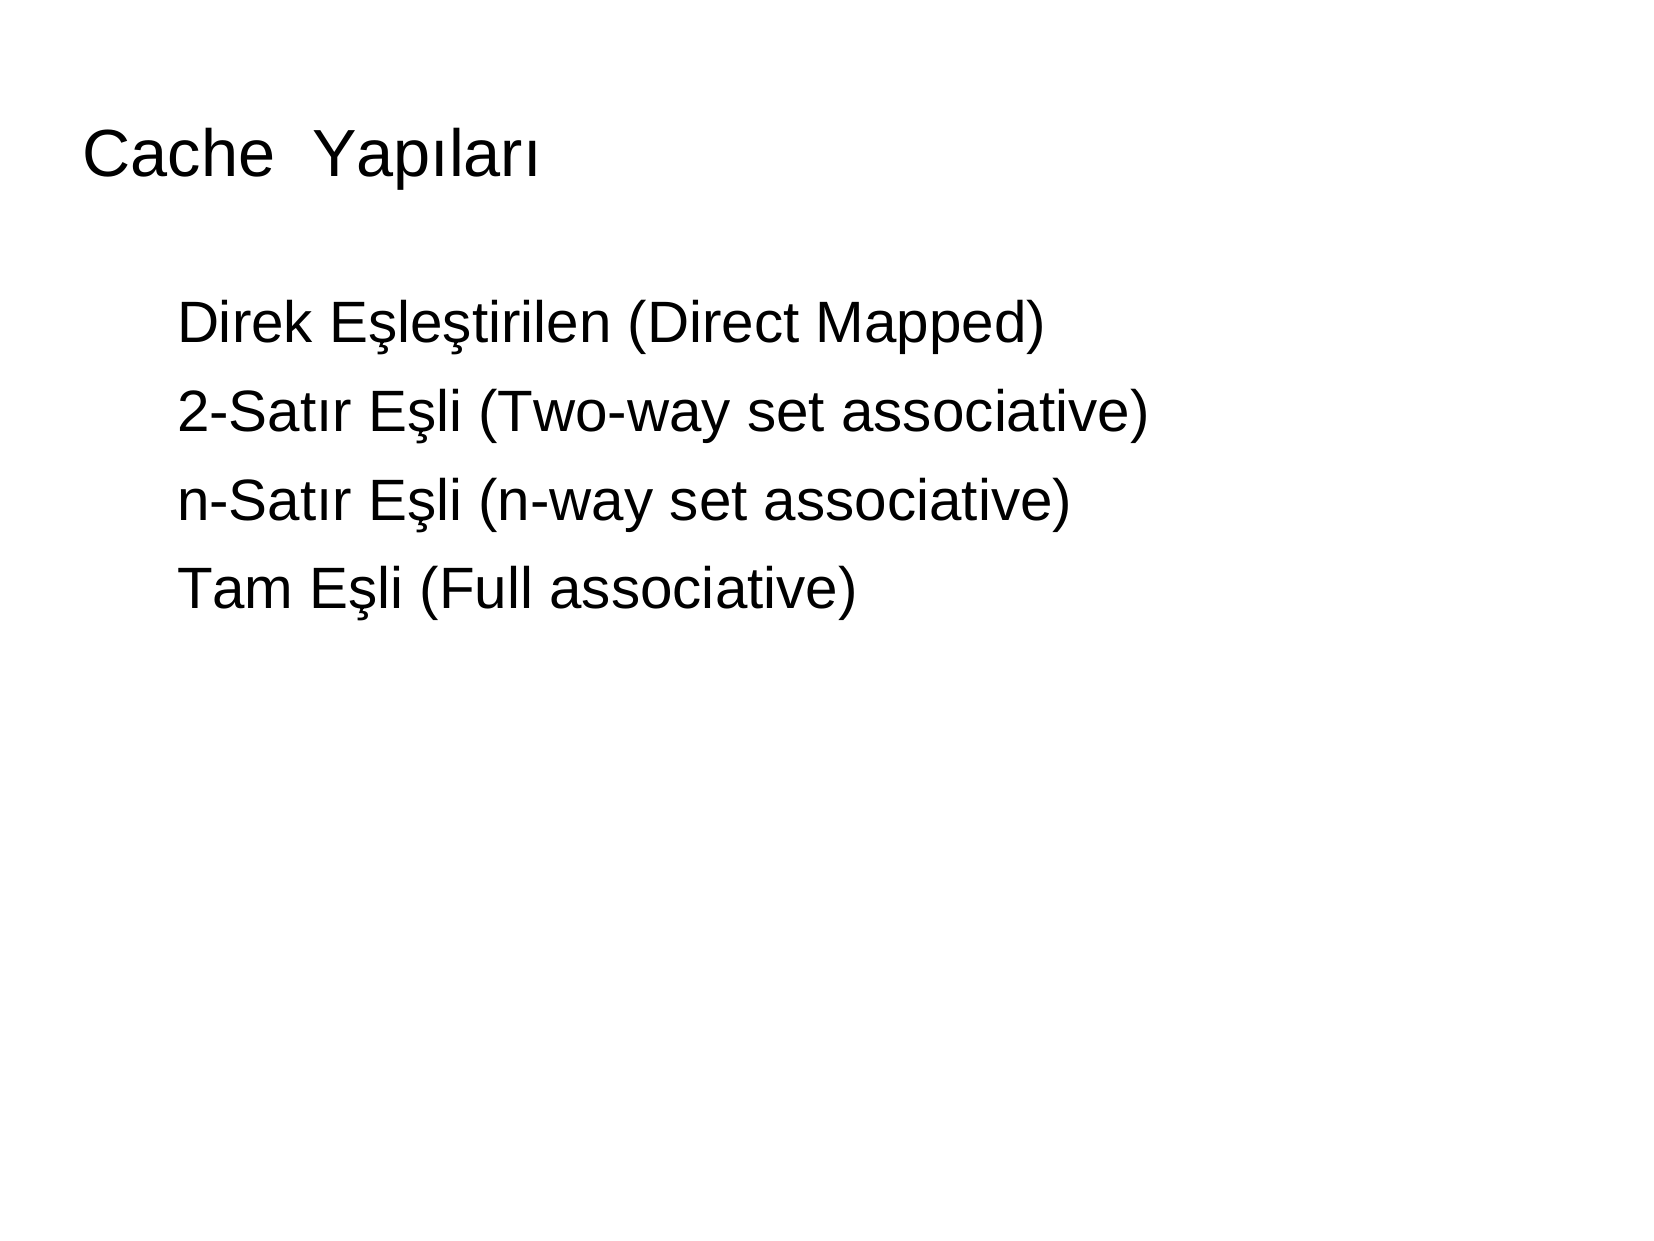

# Cache Yapıları
Direk Eşleştirilen (Direct Mapped)
2-Satır Eşli (Two-way set associative)
n-Satır Eşli (n-way set associative)
Tam Eşli (Full associative)